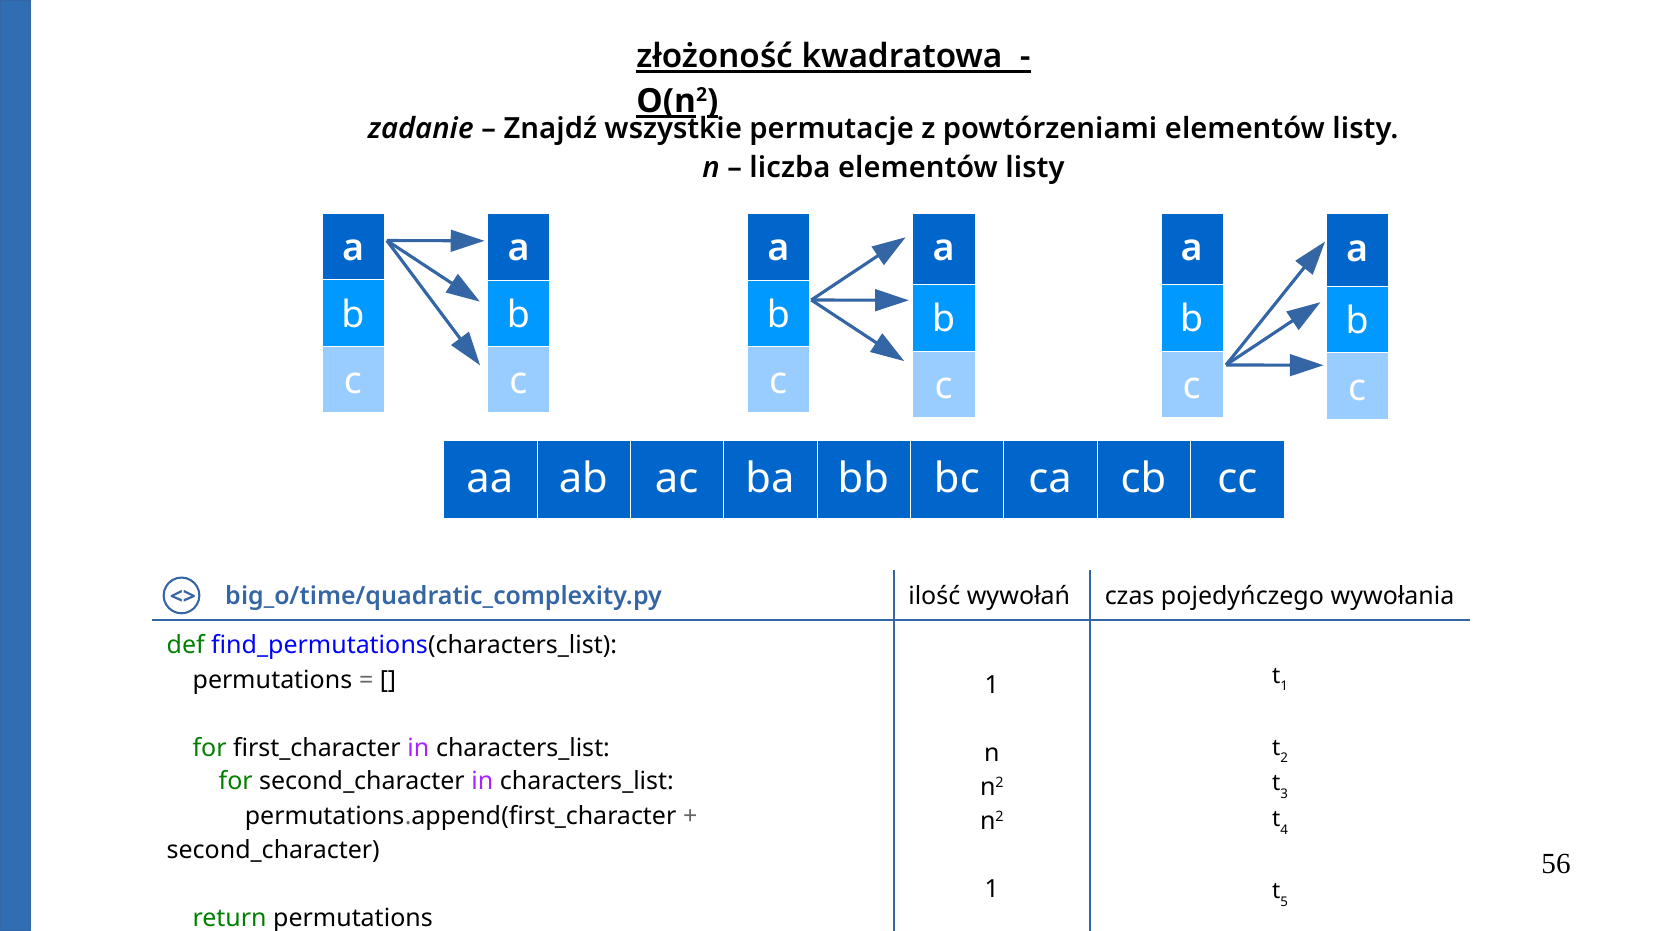

złożoność kwadratowa - O(n2)
zadanie – Znajdź wszystkie permutacje z powtórzeniami elementów listy.
n – liczba elementów listy
| a |
| --- |
| b |
| c |
| a |
| --- |
| b |
| c |
| a |
| --- |
| b |
| c |
| a |
| --- |
| b |
| c |
| a |
| --- |
| b |
| c |
| a |
| --- |
| b |
| c |
| aa | ab | ac | ba | bb | bc | ca | cb | cc |
| --- | --- | --- | --- | --- | --- | --- | --- | --- |
| big\_o/time/quadratic\_complexity.py | ilość wywołań | czas pojedyńczego wywołania |
| --- | --- | --- |
| def find\_permutations(characters\_list): permutations = [] for first\_character in characters\_list: for second\_character in characters\_list: permutations.append(first\_character + second\_character) return permutations | 1 n n2 n2 1 | t1 t2 t3 t4 t5 |
<>
56